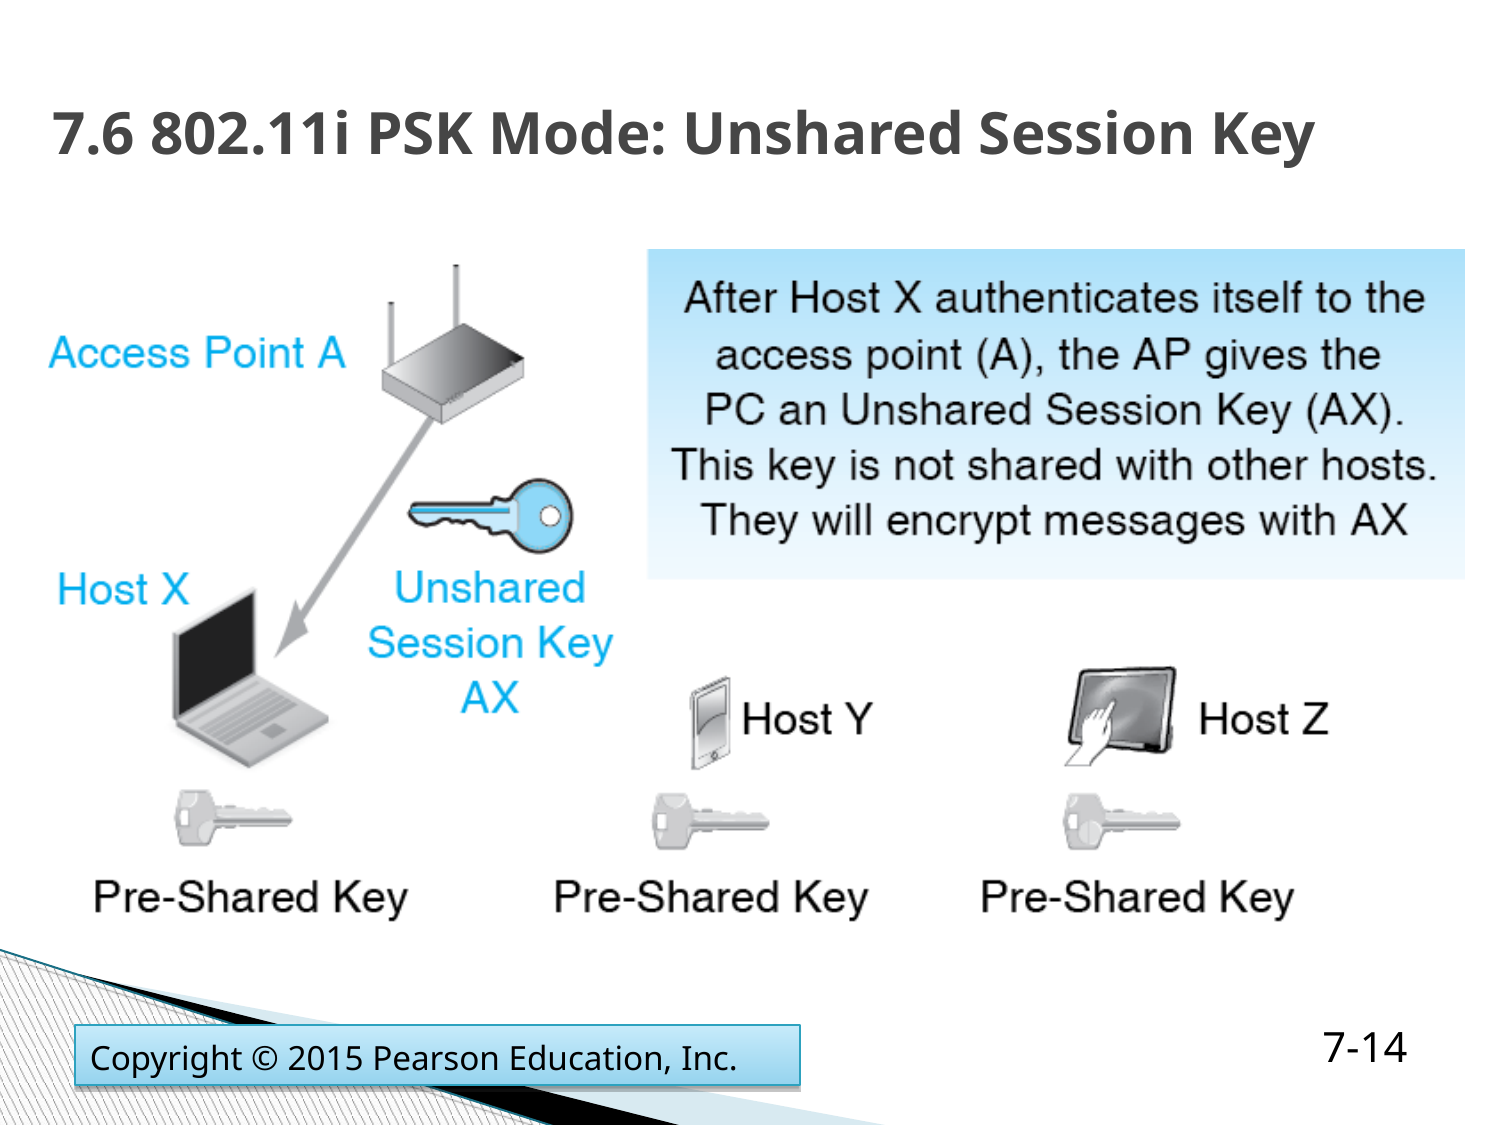

# 7.6 802.11i PSK Mode: Unshared Session Key
Copyright © 2015 Pearson Education, Inc.